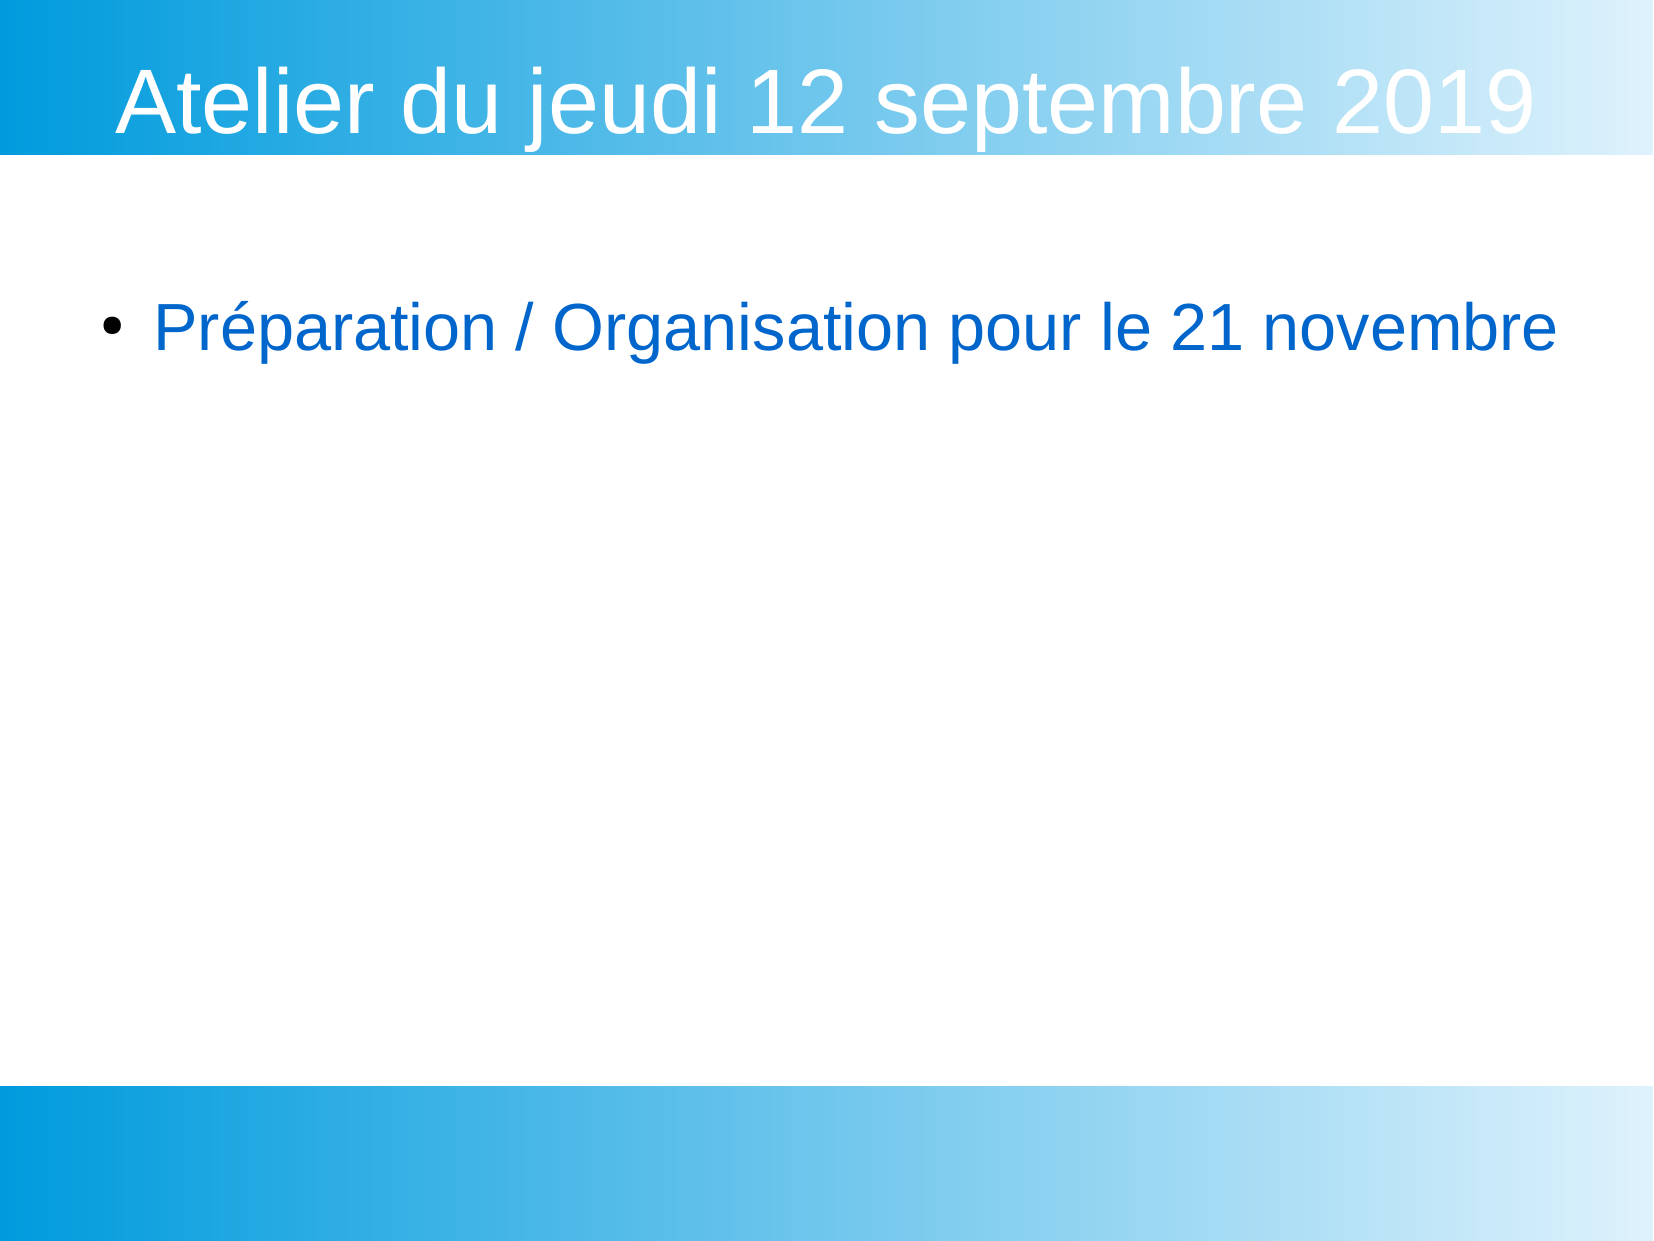

# Atelier du jeudi 12 septembre 2019
Préparation / Organisation pour le 21 novembre